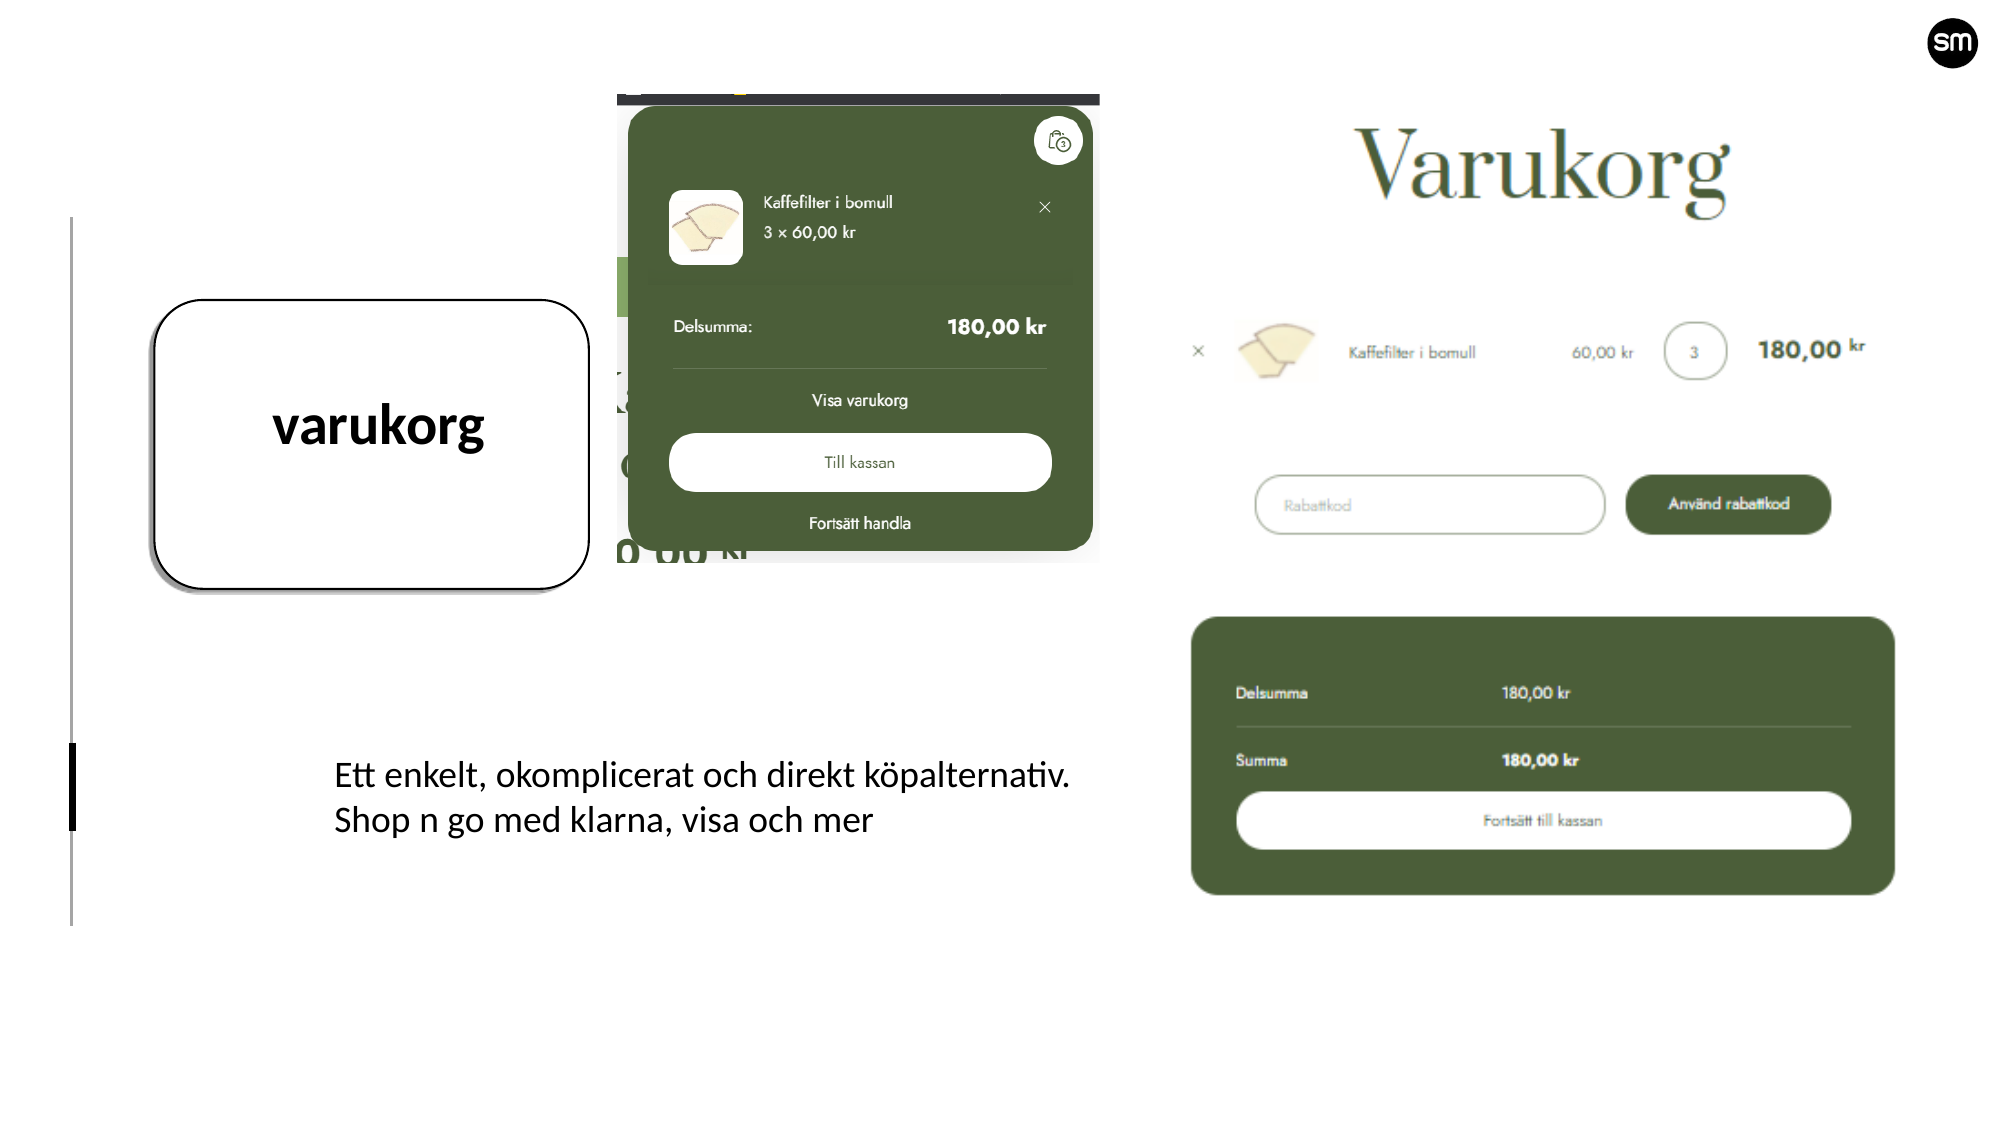

Förgrundsfärg : Bakgrundsfärg
Kontrastförhållande: 7,09 : 1
Textstorlek: stor och normal text
Websidan
AA: Godkänd
AAA: Godkänd
37 Funktioner √
28 Strukturella element	√
29 ARIA godkänd		√
varukorg
# Produkt
zooma bild, möjlighet att lägga till direkt i varukorgen, strukturerad produktinformation och recensioner.
Passed
Ett enkelt, okomplicerat och direkt köpalternativ.
Shop n go med klarna, visa och mer